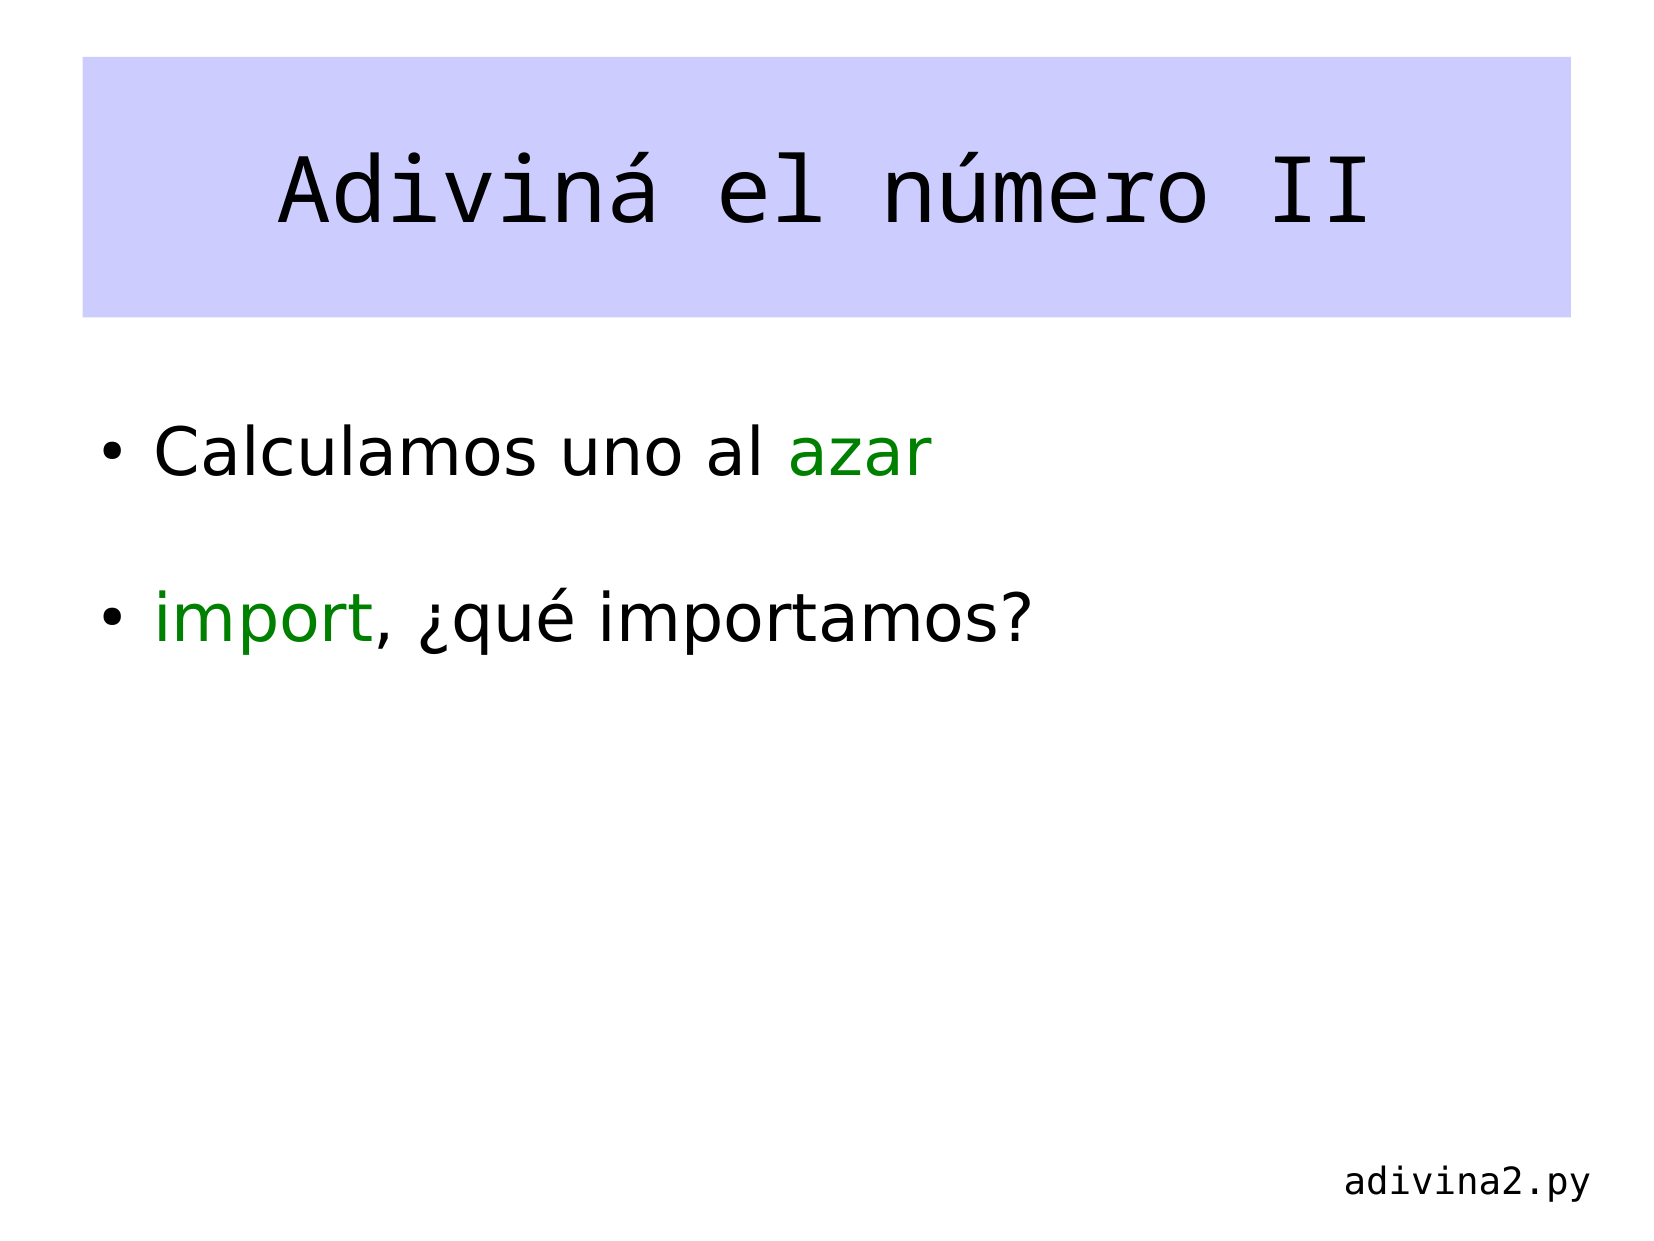

# Adiviná el número II
Calculamos uno al azar
import, ¿qué importamos?
adivina2.py